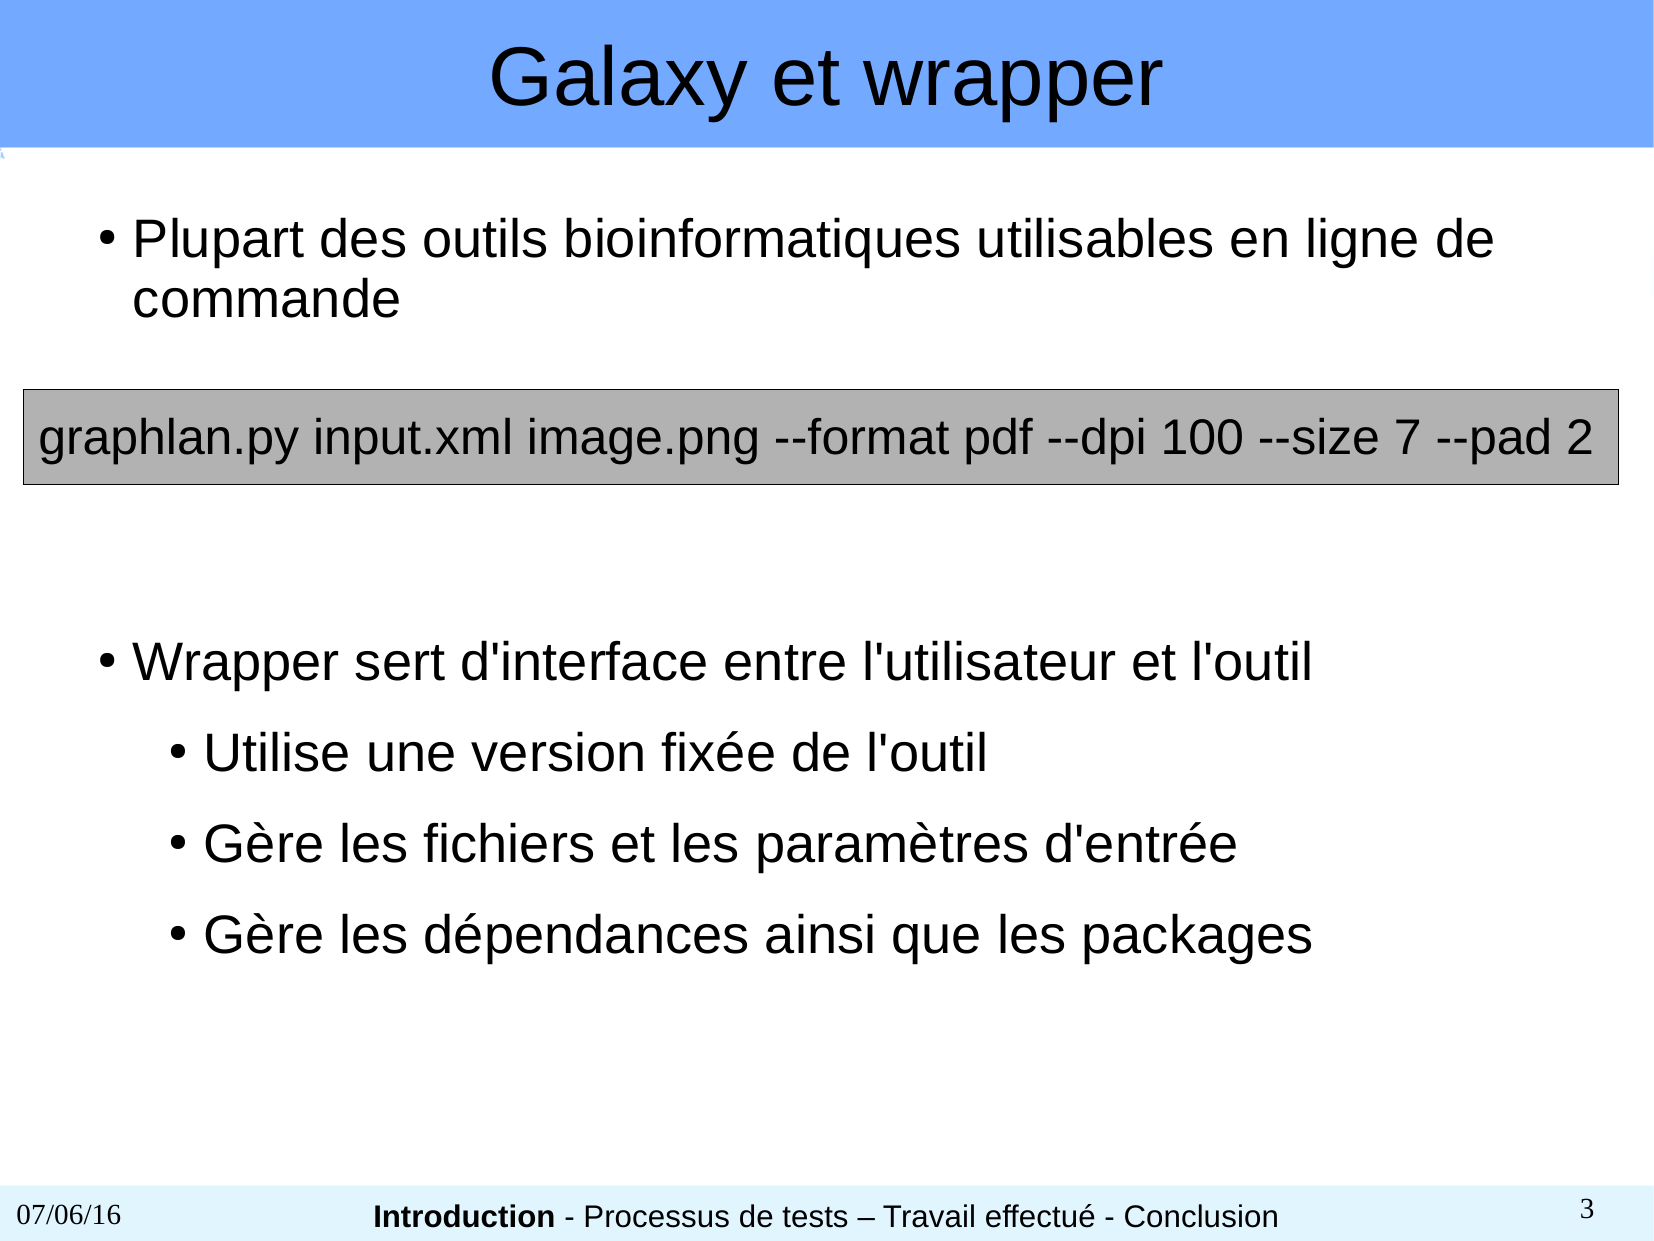

# Galaxy et wrapper
Plupart des outils bioinformatiques utilisables en ligne de
commande
Wrapper sert d'interface entre l'utilisateur et l'outil
Utilise une version fixée de l'outil
Gère les fichiers et les paramètres d'entrée
Gère les dépendances ainsi que les packages
graphlan.py input.xml image.png --format pdf --dpi 100 --size 7 --pad 2
3
Introduction - Processus de tests - Travail éffectué - Conclusion
07/06/16